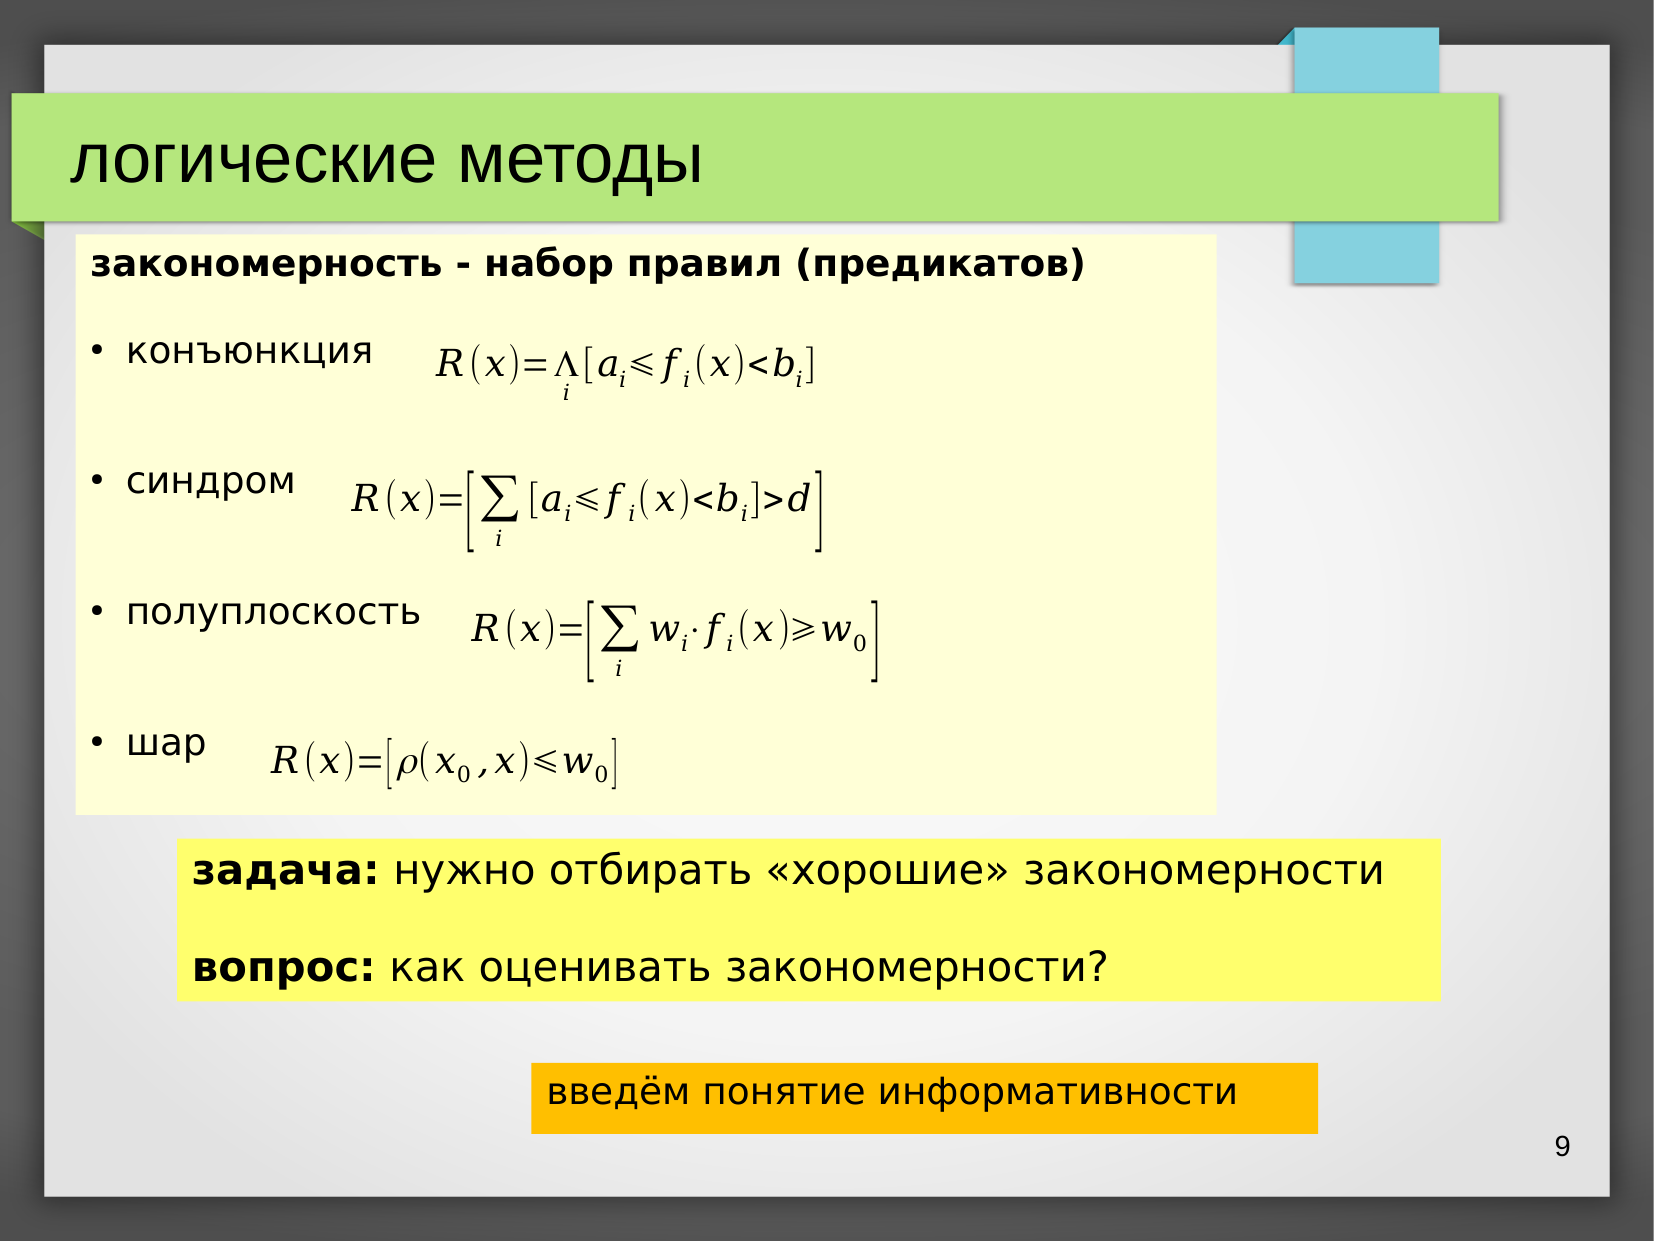

# логические методы
закономерность - набор правил (предикатов)
конъюнкция
синдром
полуплоскость
шар
задача: нужно отбирать «хорошие» закономерности
вопрос: как оценивать закономерности?
введём понятие информативности
9